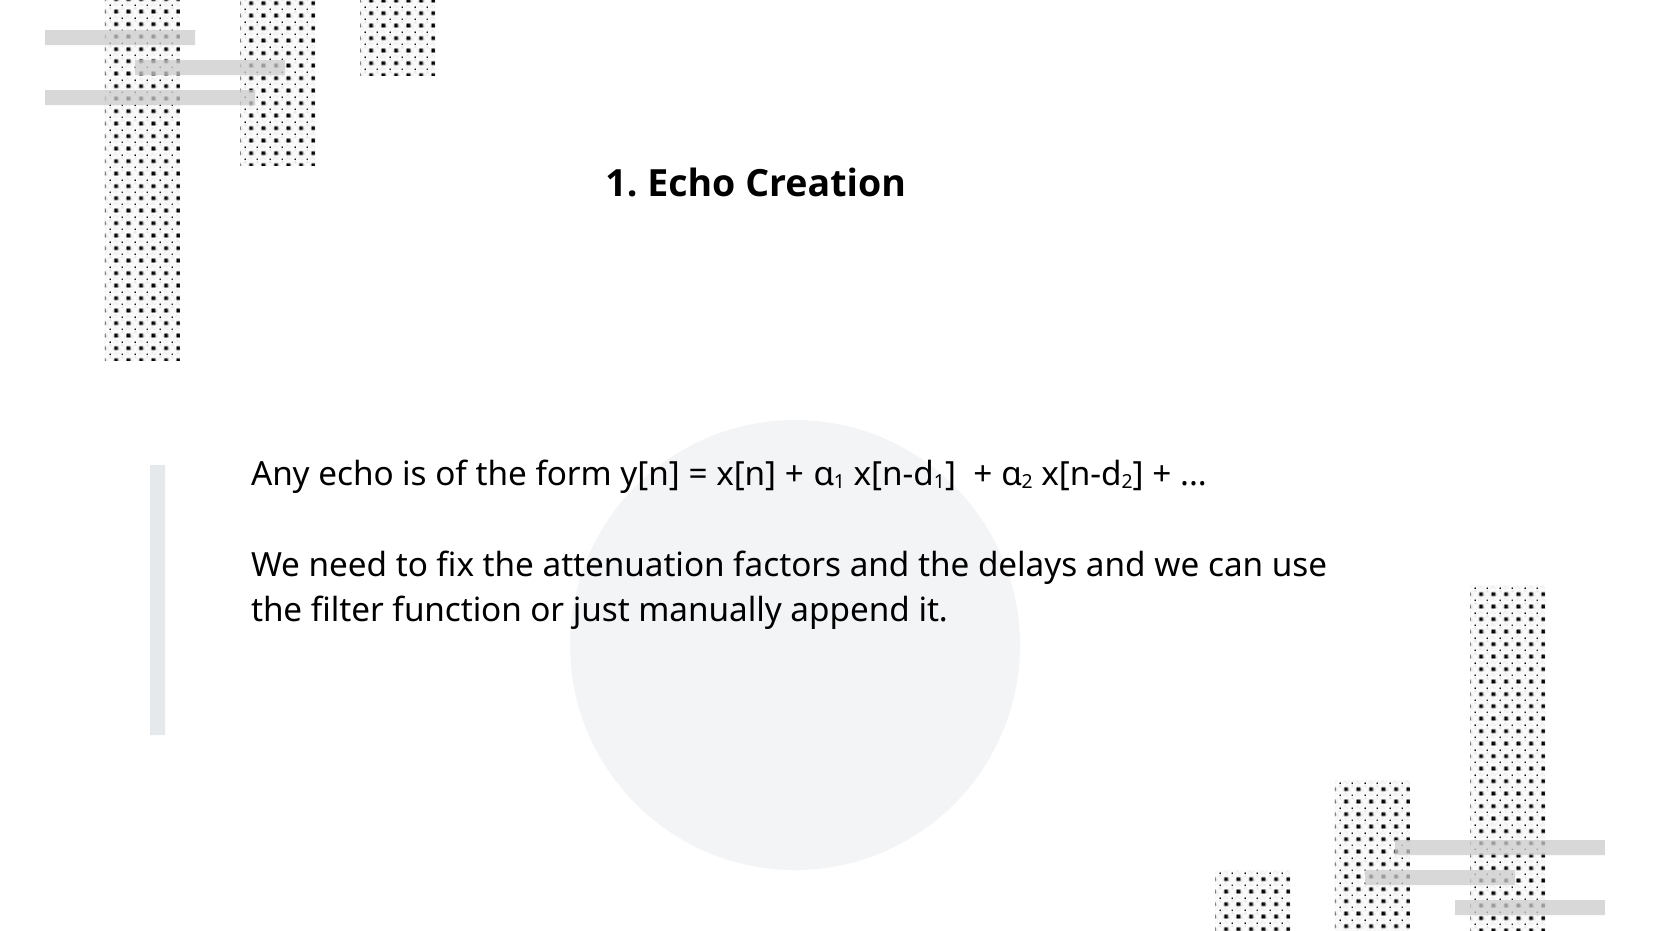

1. Echo Creation
Any echo is of the form y[n] = x[n] + ɑ1 x[n-d1] + ɑ2 x[n-d2] + ...
We need to fix the attenuation factors and the delays and we can use the filter function or just manually append it.
.